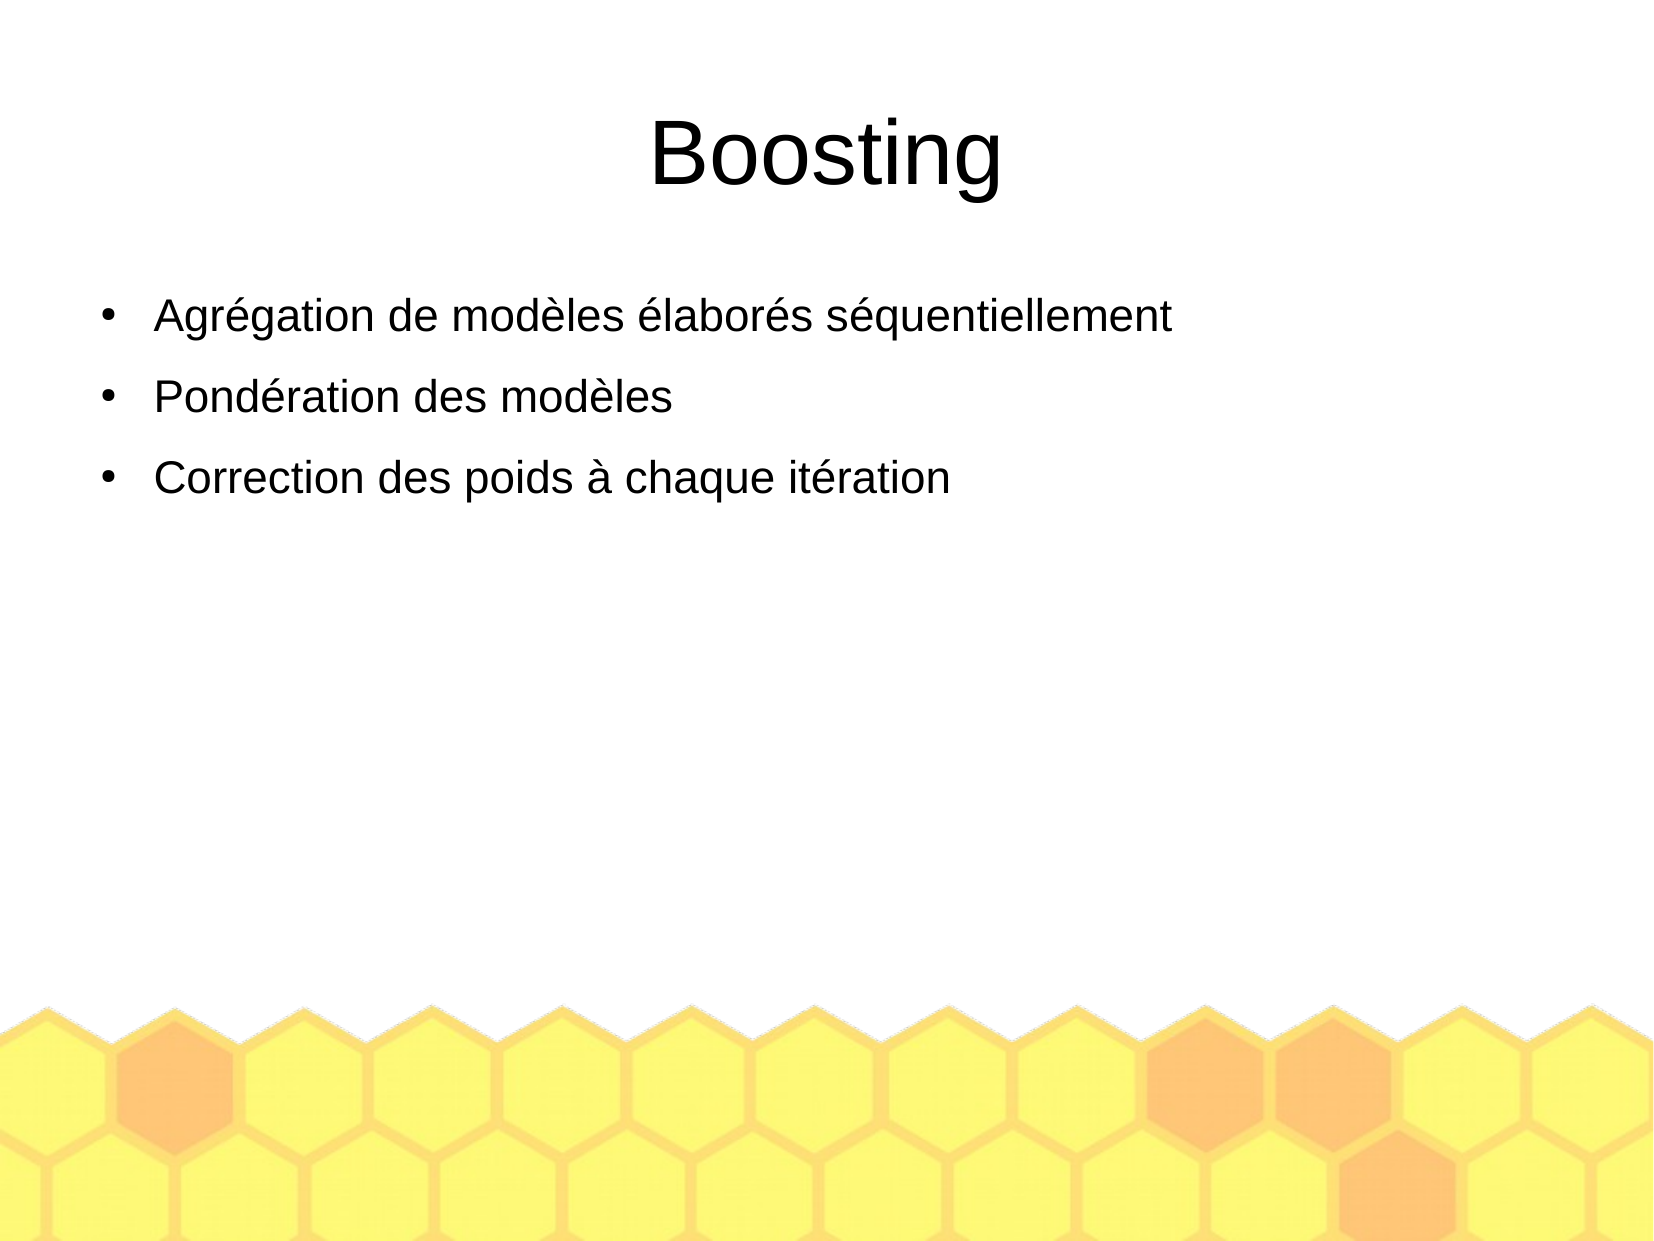

# Boosting
Agrégation de modèles élaborés séquentiellement
Pondération des modèles
Correction des poids à chaque itération